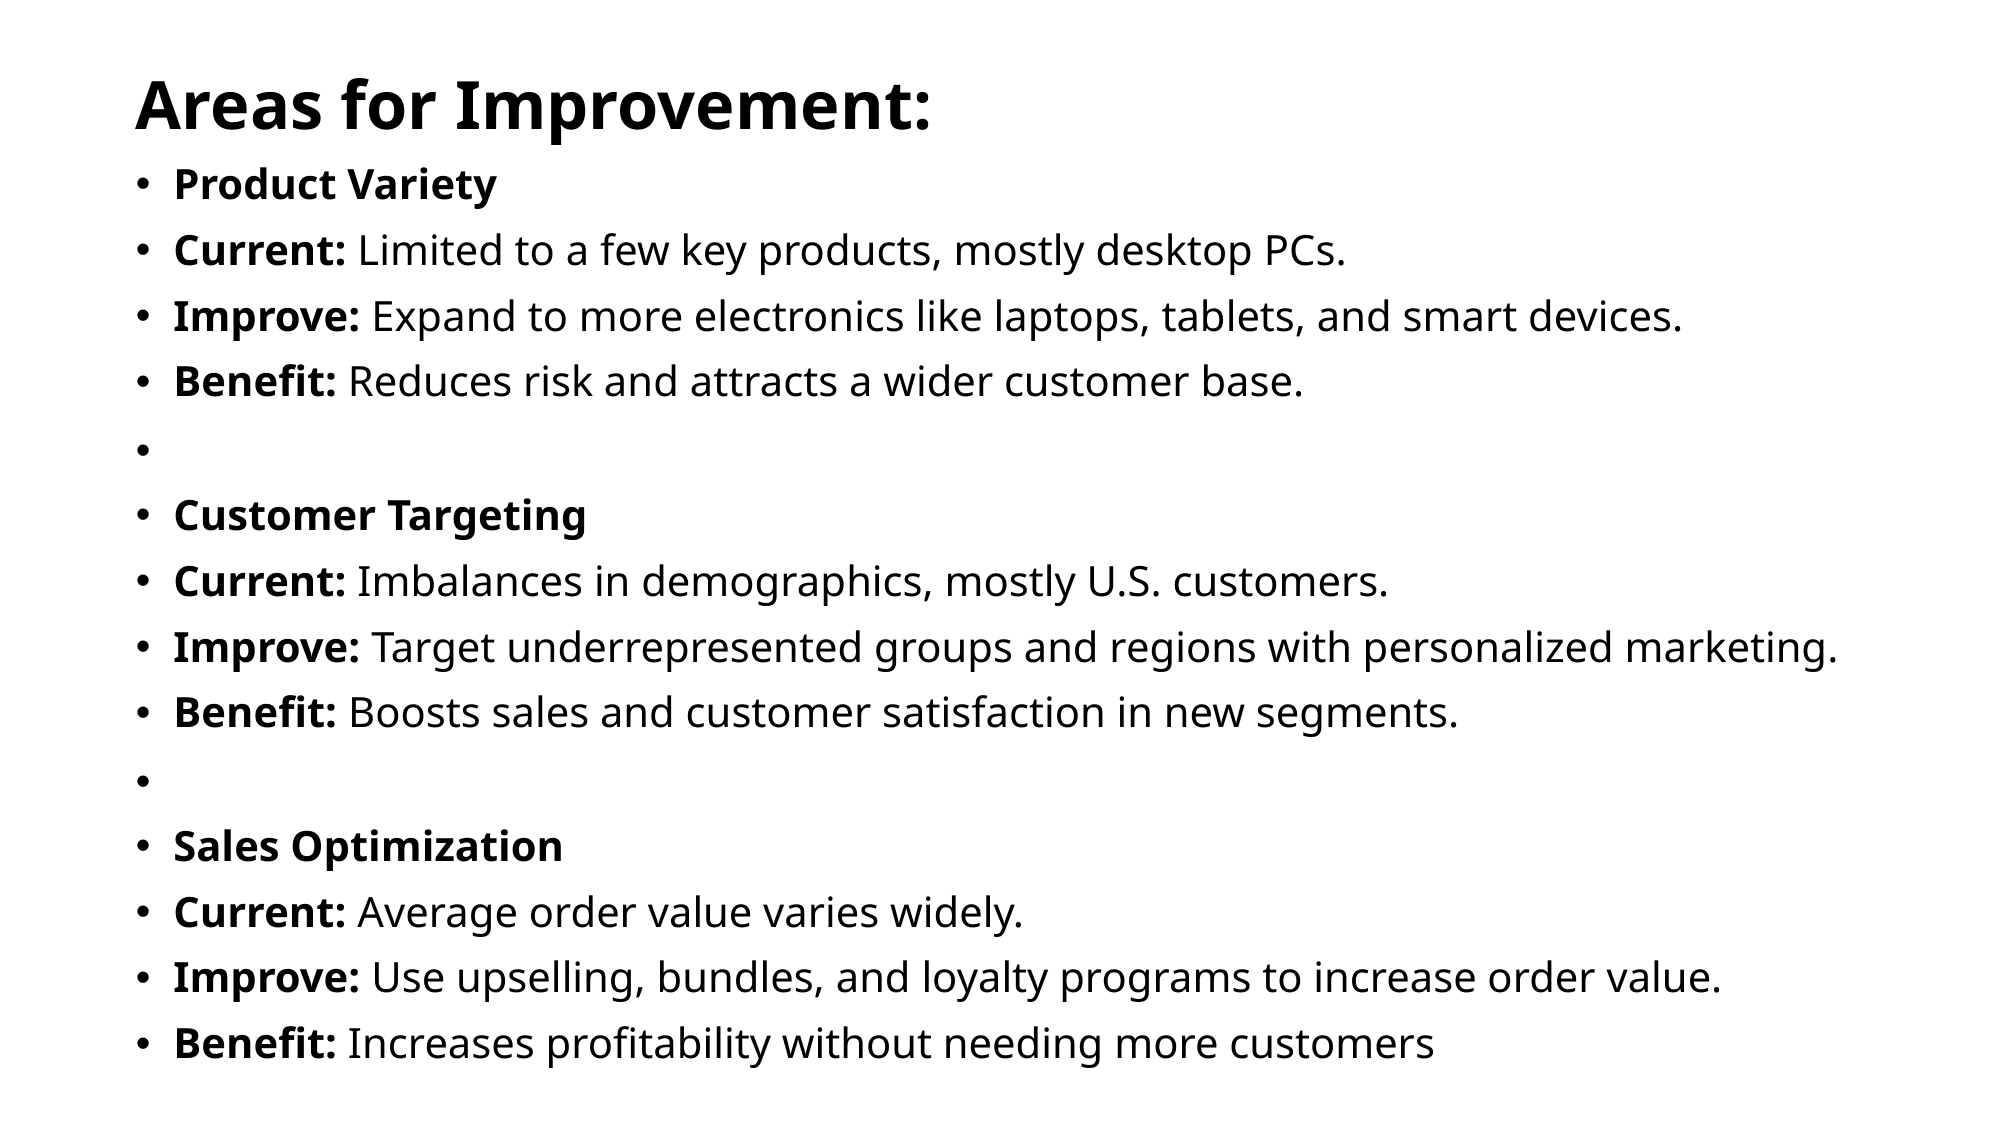

# Areas for Improvement:
Product Variety
Current: Limited to a few key products, mostly desktop PCs.
Improve: Expand to more electronics like laptops, tablets, and smart devices.
Benefit: Reduces risk and attracts a wider customer base.
Customer Targeting
Current: Imbalances in demographics, mostly U.S. customers.
Improve: Target underrepresented groups and regions with personalized marketing.
Benefit: Boosts sales and customer satisfaction in new segments.
Sales Optimization
Current: Average order value varies widely.
Improve: Use upselling, bundles, and loyalty programs to increase order value.
Benefit: Increases profitability without needing more customers